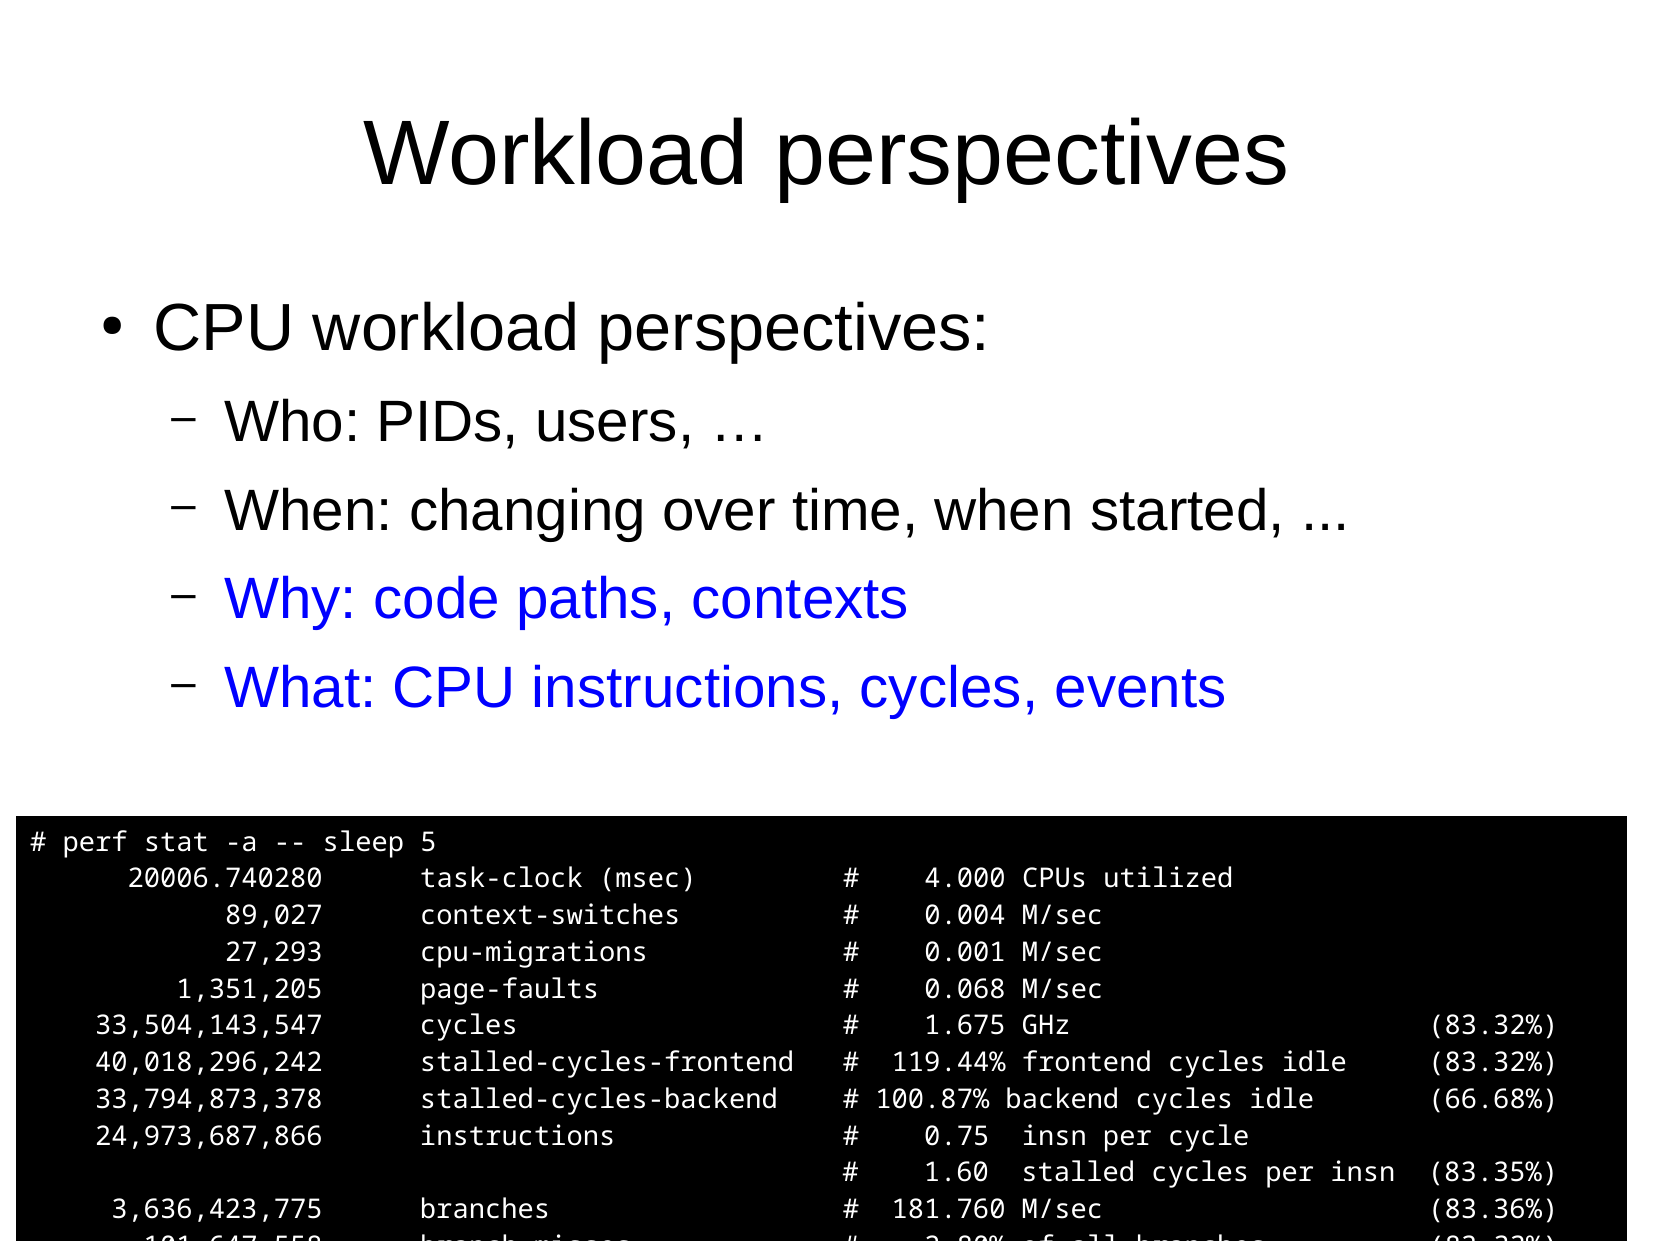

# Workload perspectives
CPU workload perspectives:
Who: PIDs, users, …
When: changing over time, when started, ...
Why: code paths, contexts
What: CPU instructions, cycles, events
| # perf stat -a -- sleep 5 20006.740280 task-clock (msec) # 4.000 CPUs utilized 89,027 context-switches # 0.004 M/sec 27,293 cpu-migrations # 0.001 M/sec 1,351,205 page-faults # 0.068 M/sec 33,504,143,547 cycles # 1.675 GHz (83.32%) 40,018,296,242 stalled-cycles-frontend # 119.44% frontend cycles idle (83.32%) 33,794,873,378 stalled-cycles-backend # 100.87% backend cycles idle (66.68%) 24,973,687,866 instructions # 0.75 insn per cycle # 1.60 stalled cycles per insn (83.35%) 3,636,423,775 branches # 181.760 M/sec (83.36%) 101,647,558 branch-misses # 2.80% of all branches (83.33%) |
| --- |